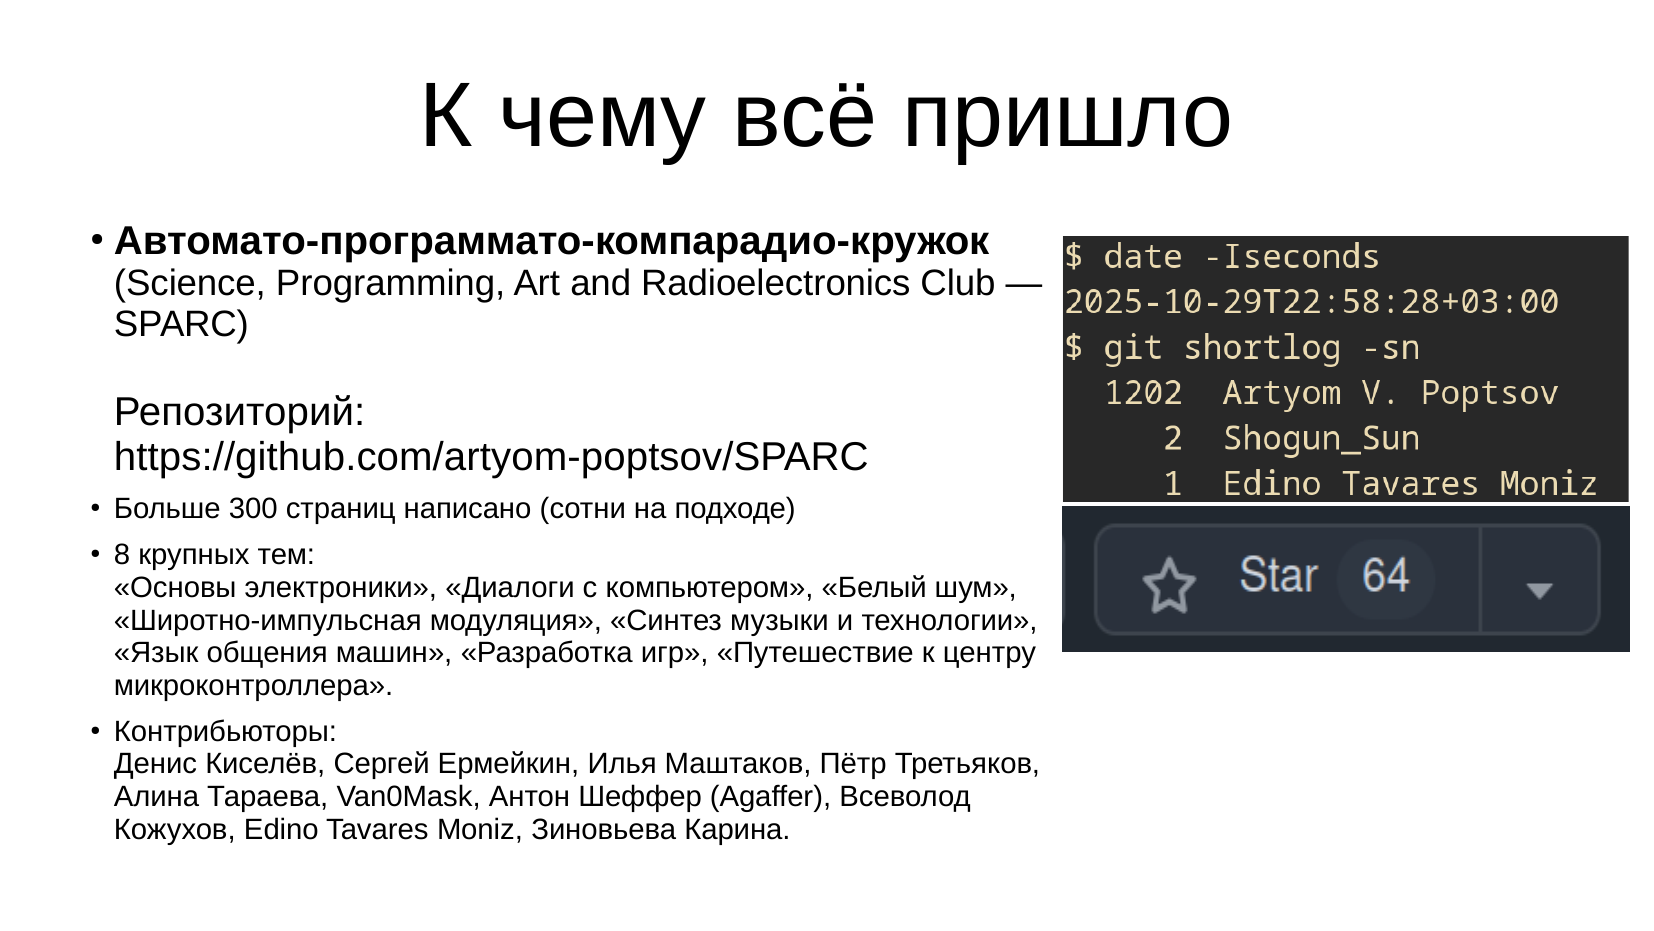

# К чему всё пришло
Автомато-программато-компарадио-кружок
(Science, Programming, Art and Radioelectronics Club — SPARC)
Репозиторий:
https://github.com/artyom-poptsov/SPARC
Больше 300 страниц написано (сотни на подходе)
8 крупных тем:
«Основы электроники», «Диалоги с компьютером», «Белый шум», «Широтно-импульсная модуляция», «Синтез музыки и технологии», «Язык общения машин», «Разработка игр», «Путешествие к центру микроконтроллера».
Контрибьюторы:
Денис Киселёв, Сергей Ермейкин, Илья Маштаков, Пётр Третьяков, Алина Тараева, Van0Mask, Антон Шеффер (Agaffer), Всеволод Кожухов, Edino Tavares Moniz, Зиновьева Карина.